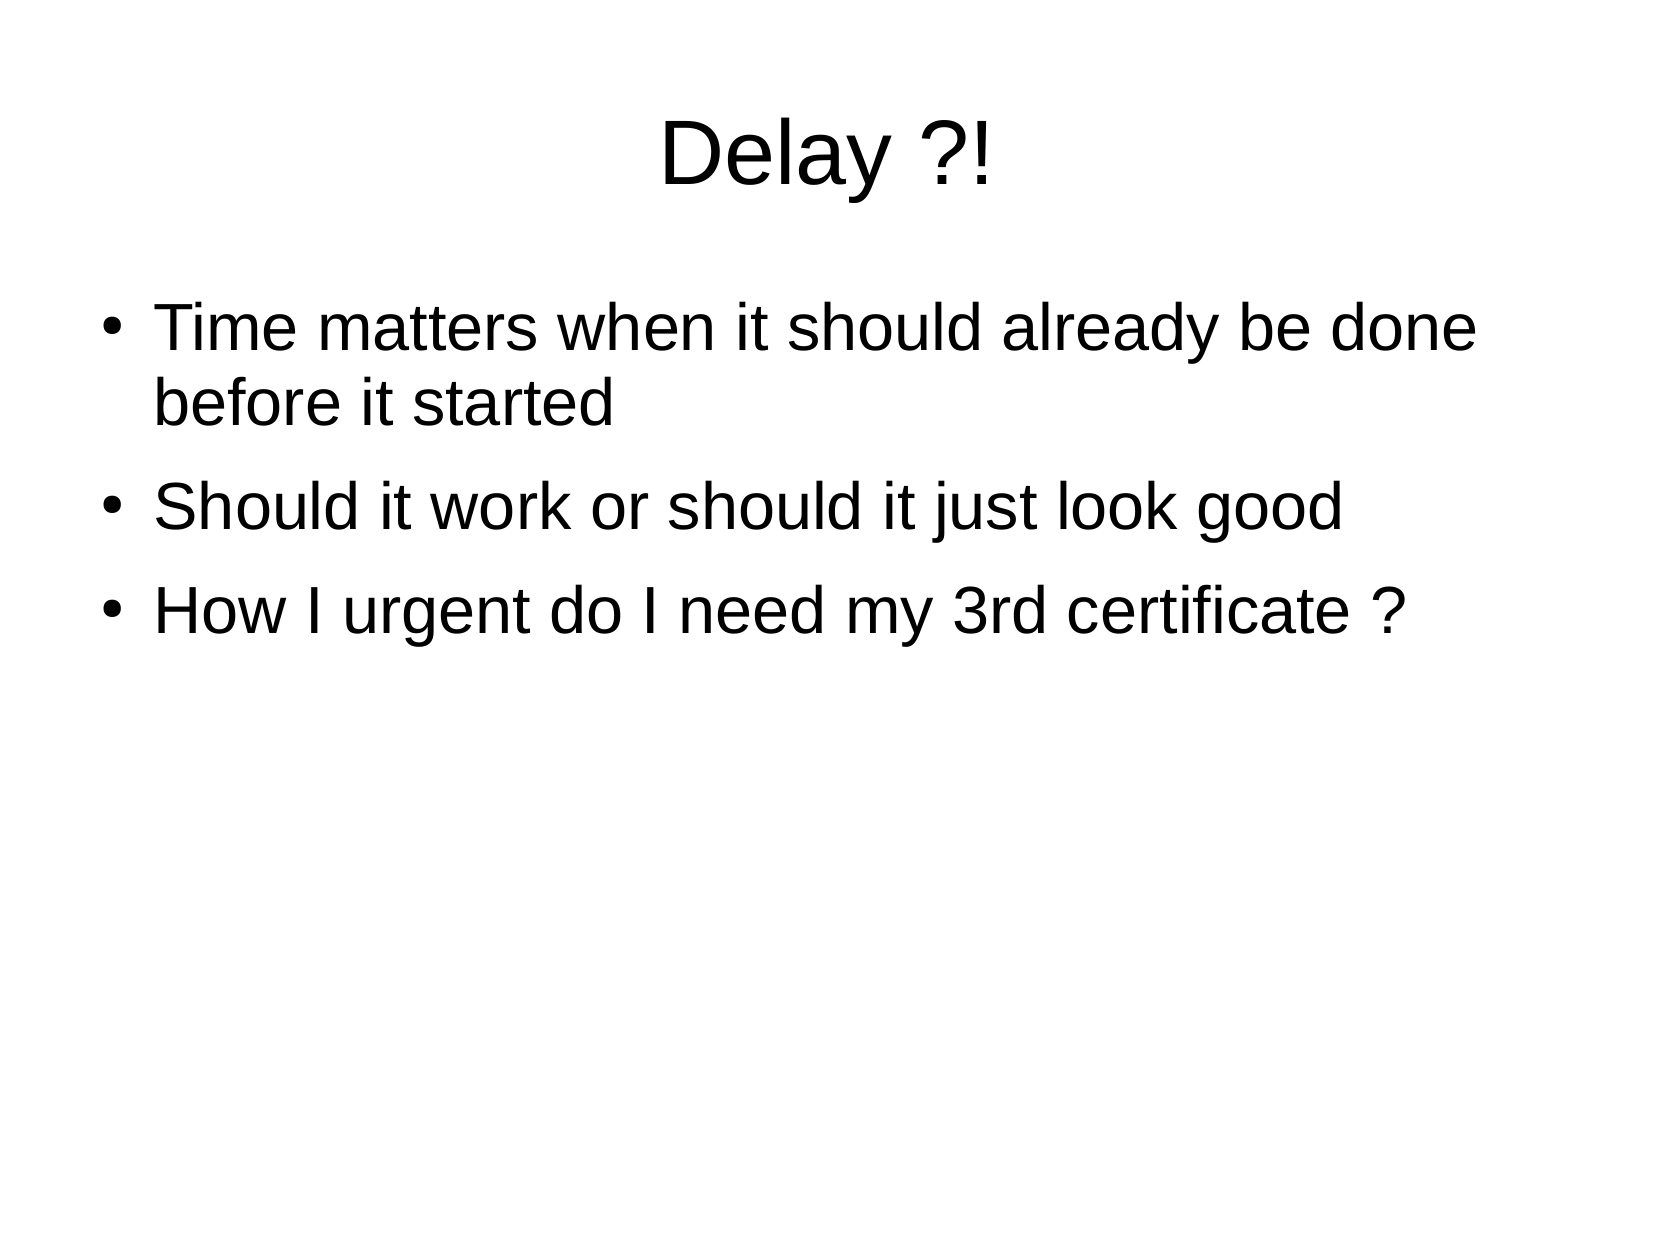

# Delay ?!
Time matters when it should already be done before it started
Should it work or should it just look good
How I urgent do I need my 3rd certificate ?